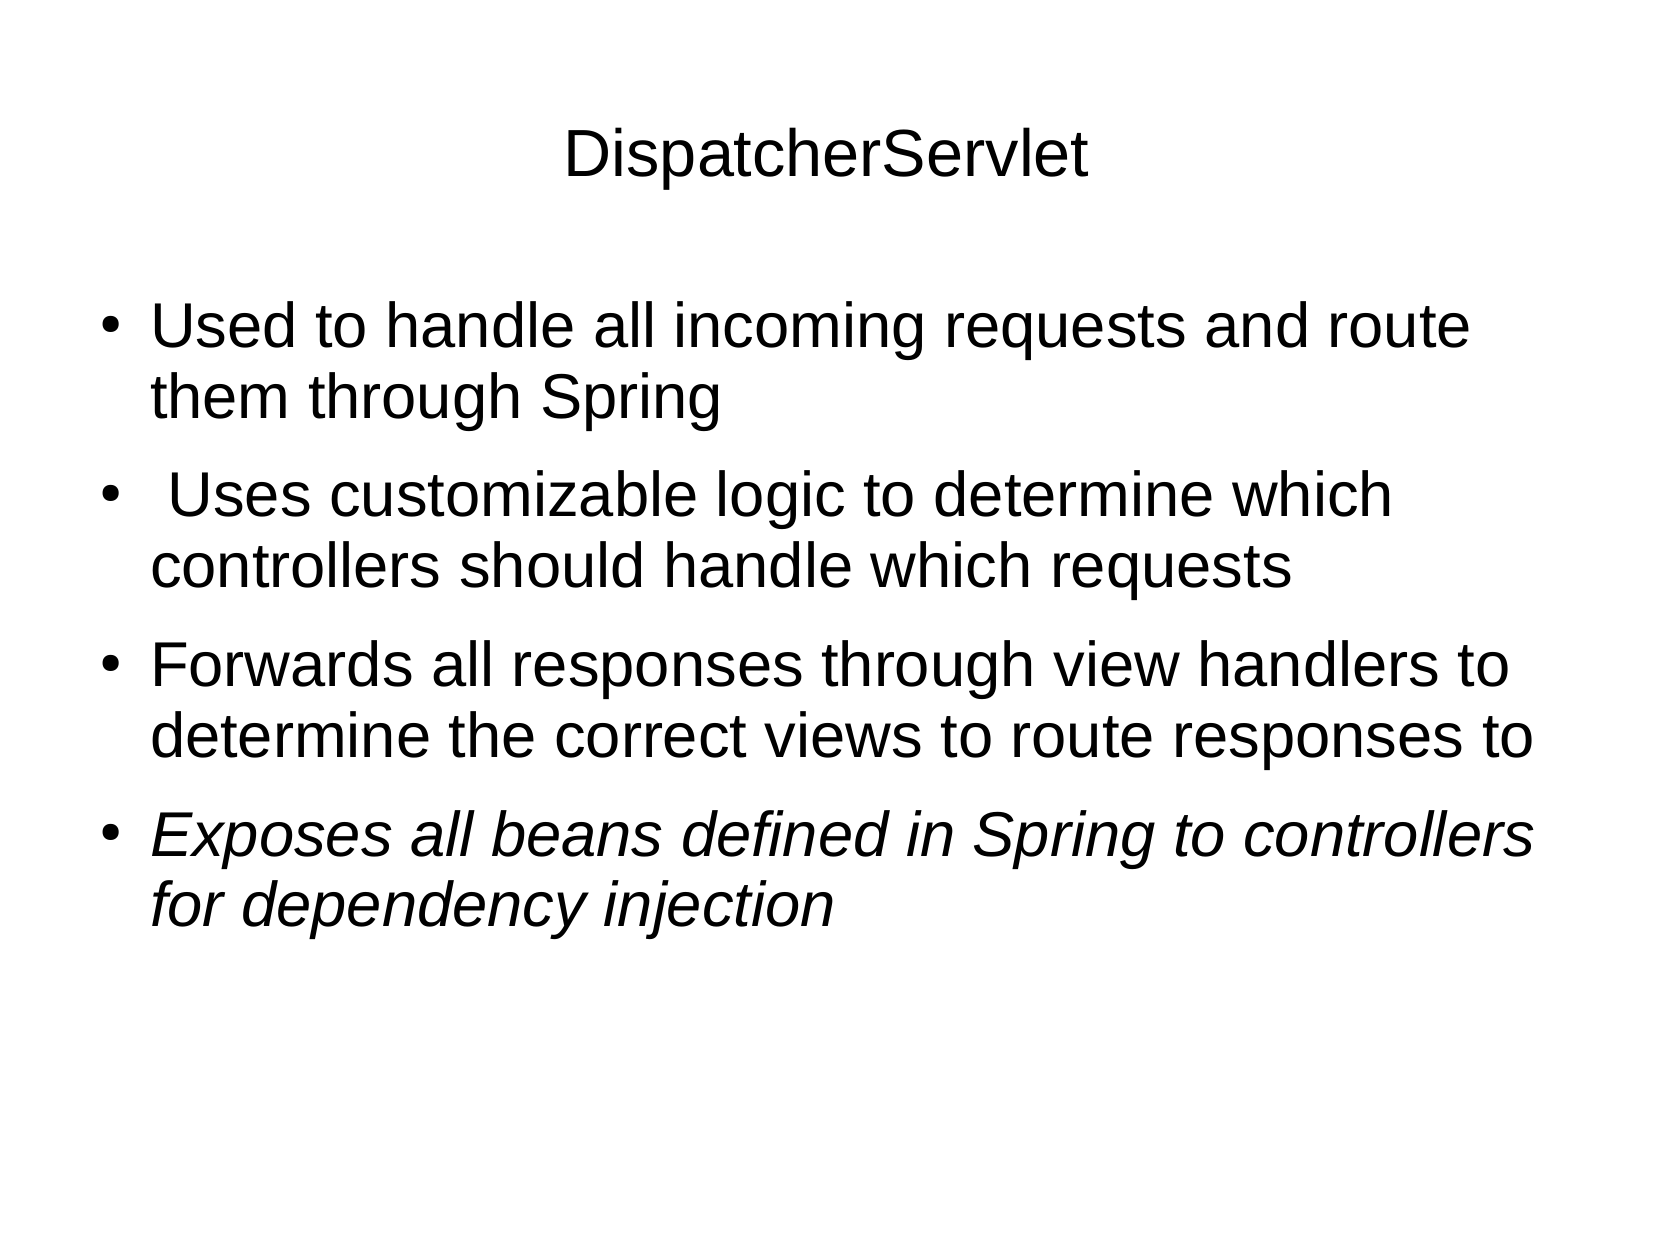

# DispatcherServlet
Used to handle all incoming requests and route them through Spring
 Uses customizable logic to determine which controllers should handle which requests
Forwards all responses through view handlers to determine the correct views to route responses to
Exposes all beans defined in Spring to controllers for dependency injection